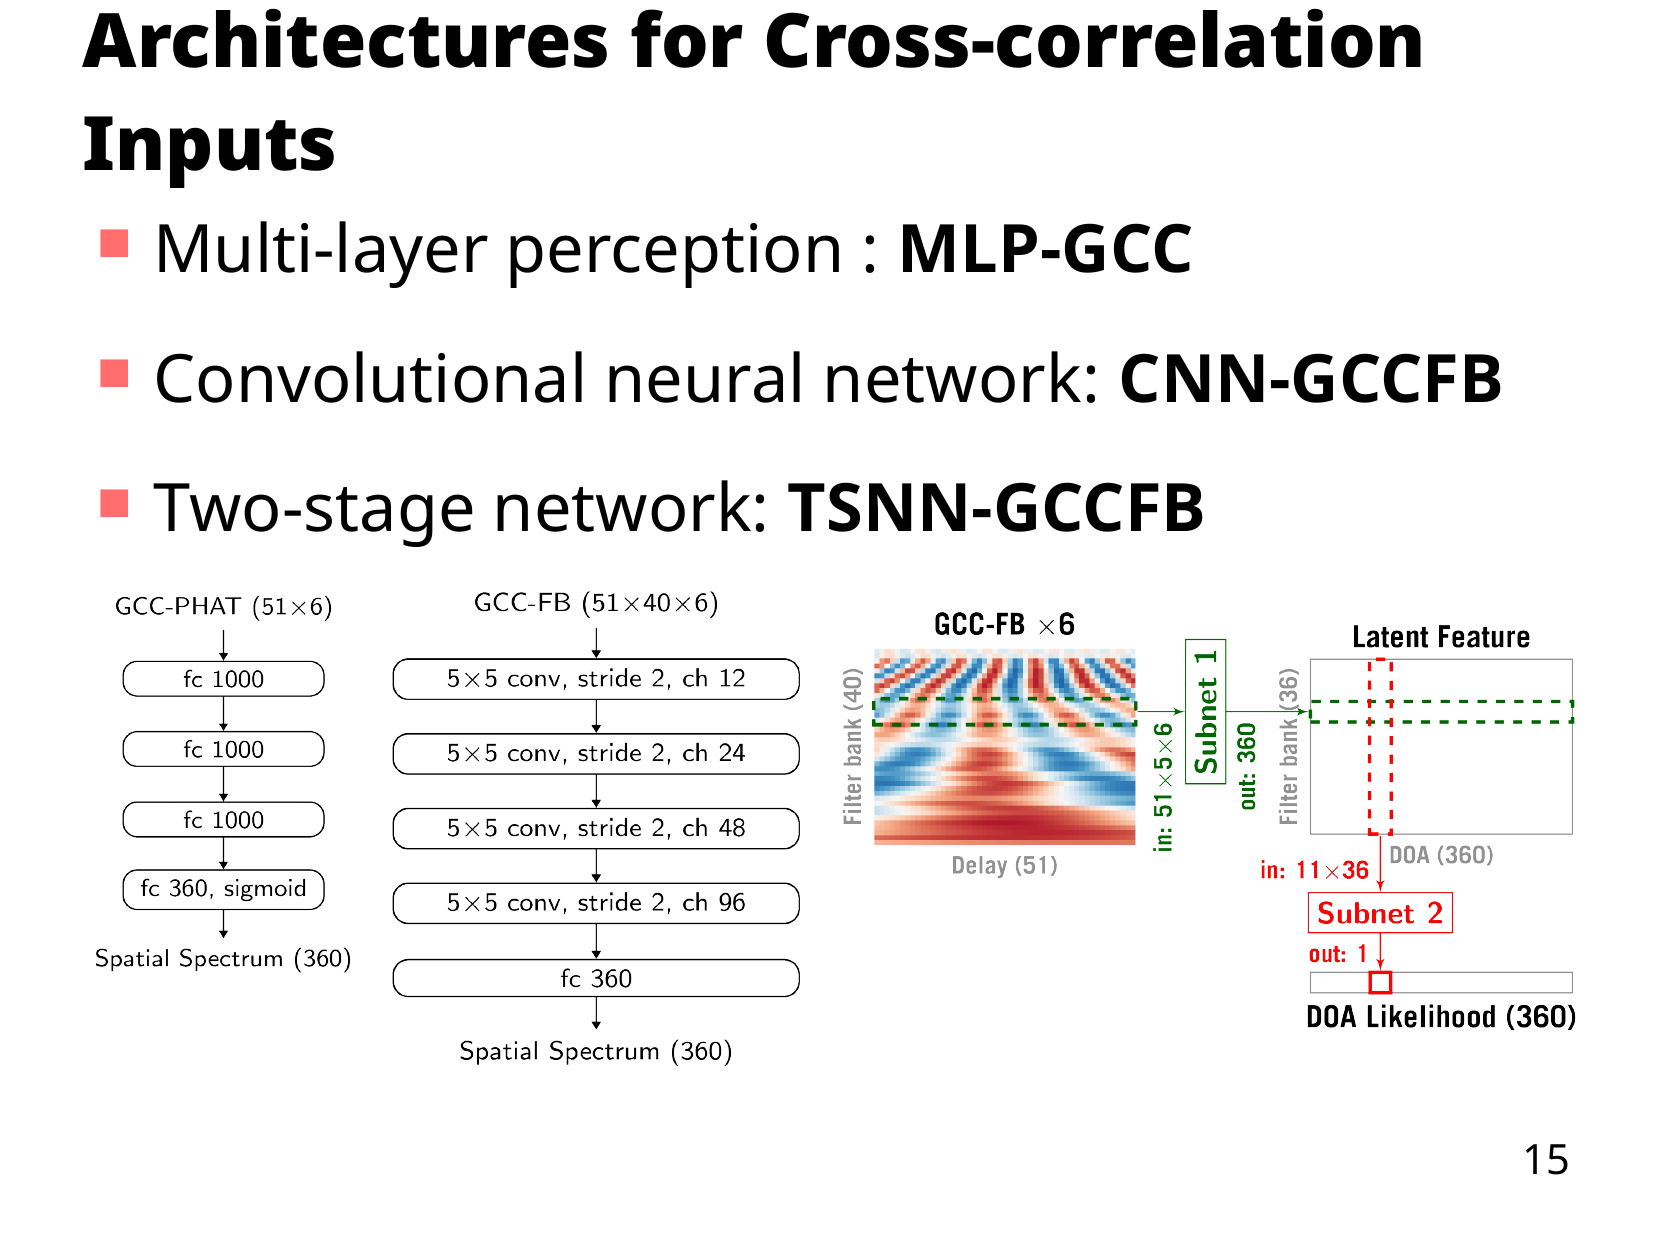

# Architectures for Cross-correlation Inputs
Multi-layer perception : MLP-GCC
Convolutional neural network: CNN-GCCFB
Two-stage network: TSNN-GCCFB
15